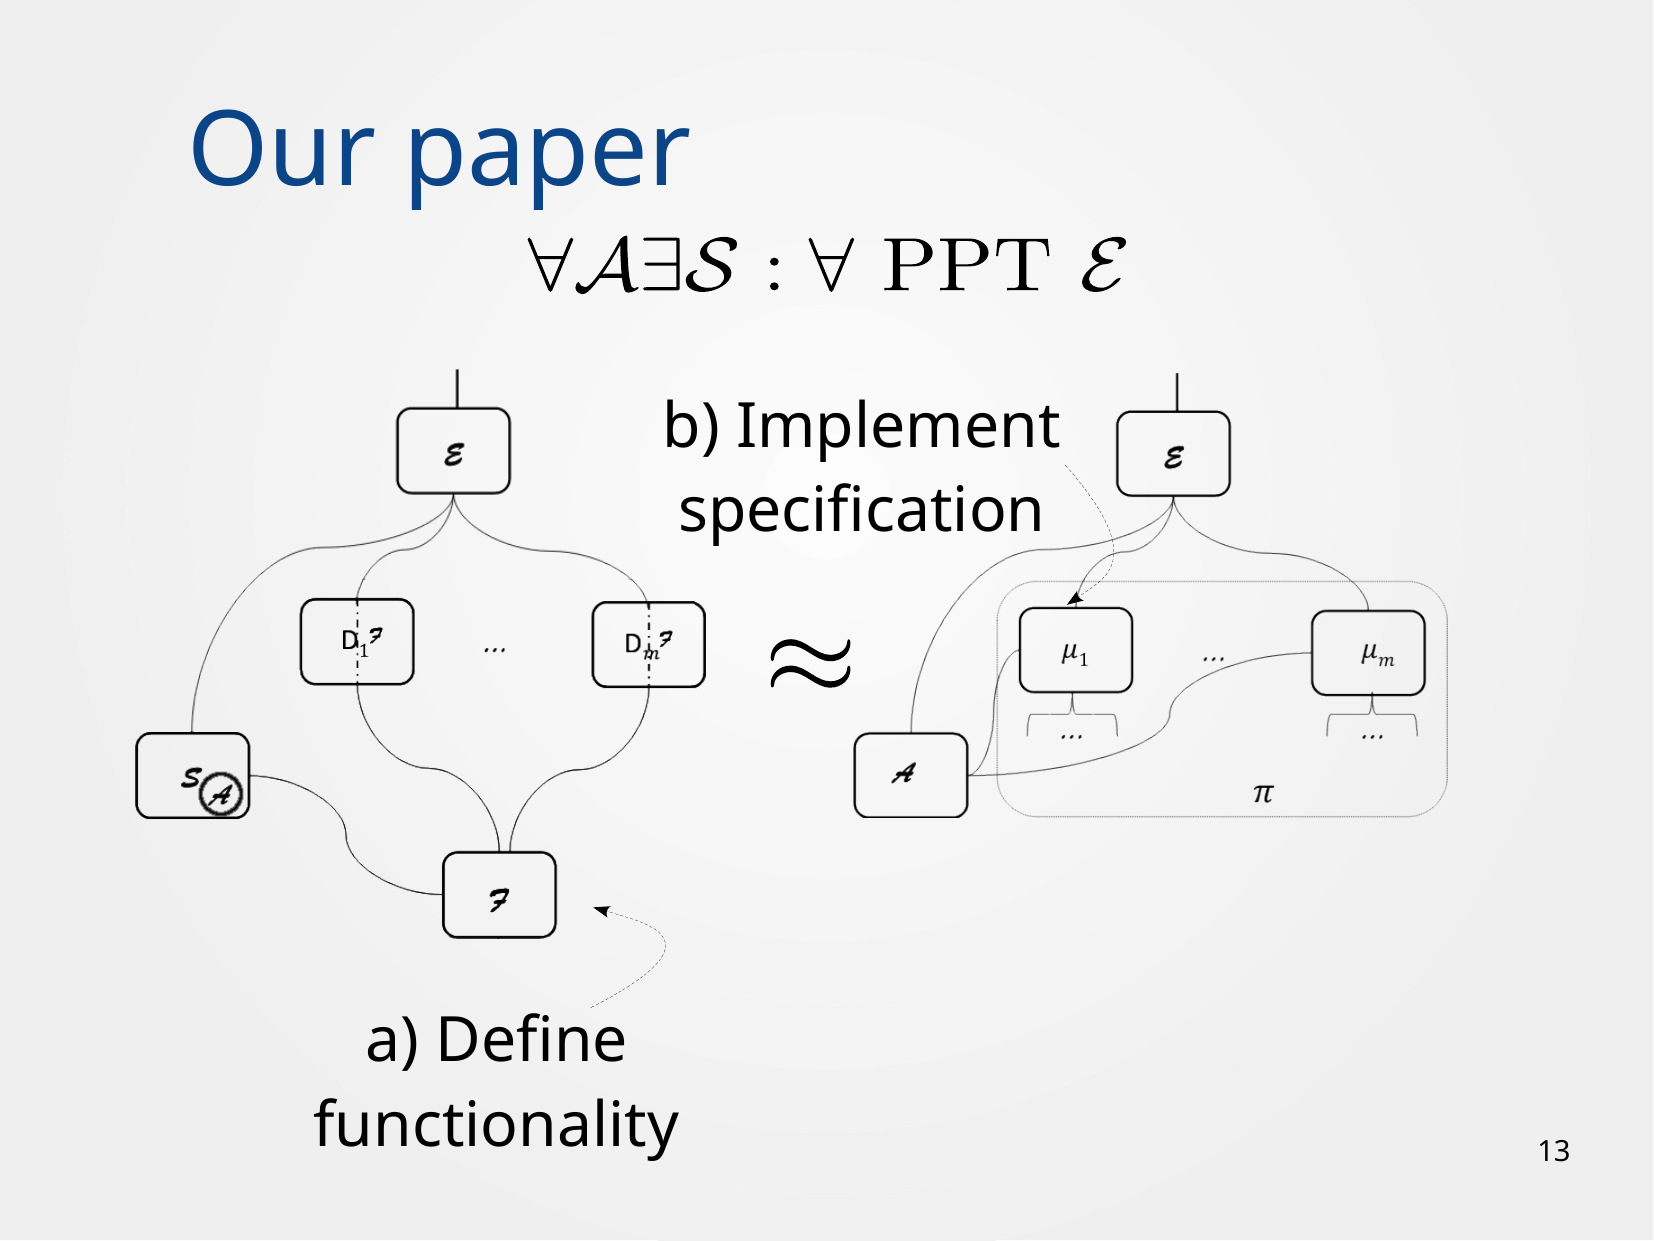

# Our paper
b) Implement specification
a) Define functionality
13